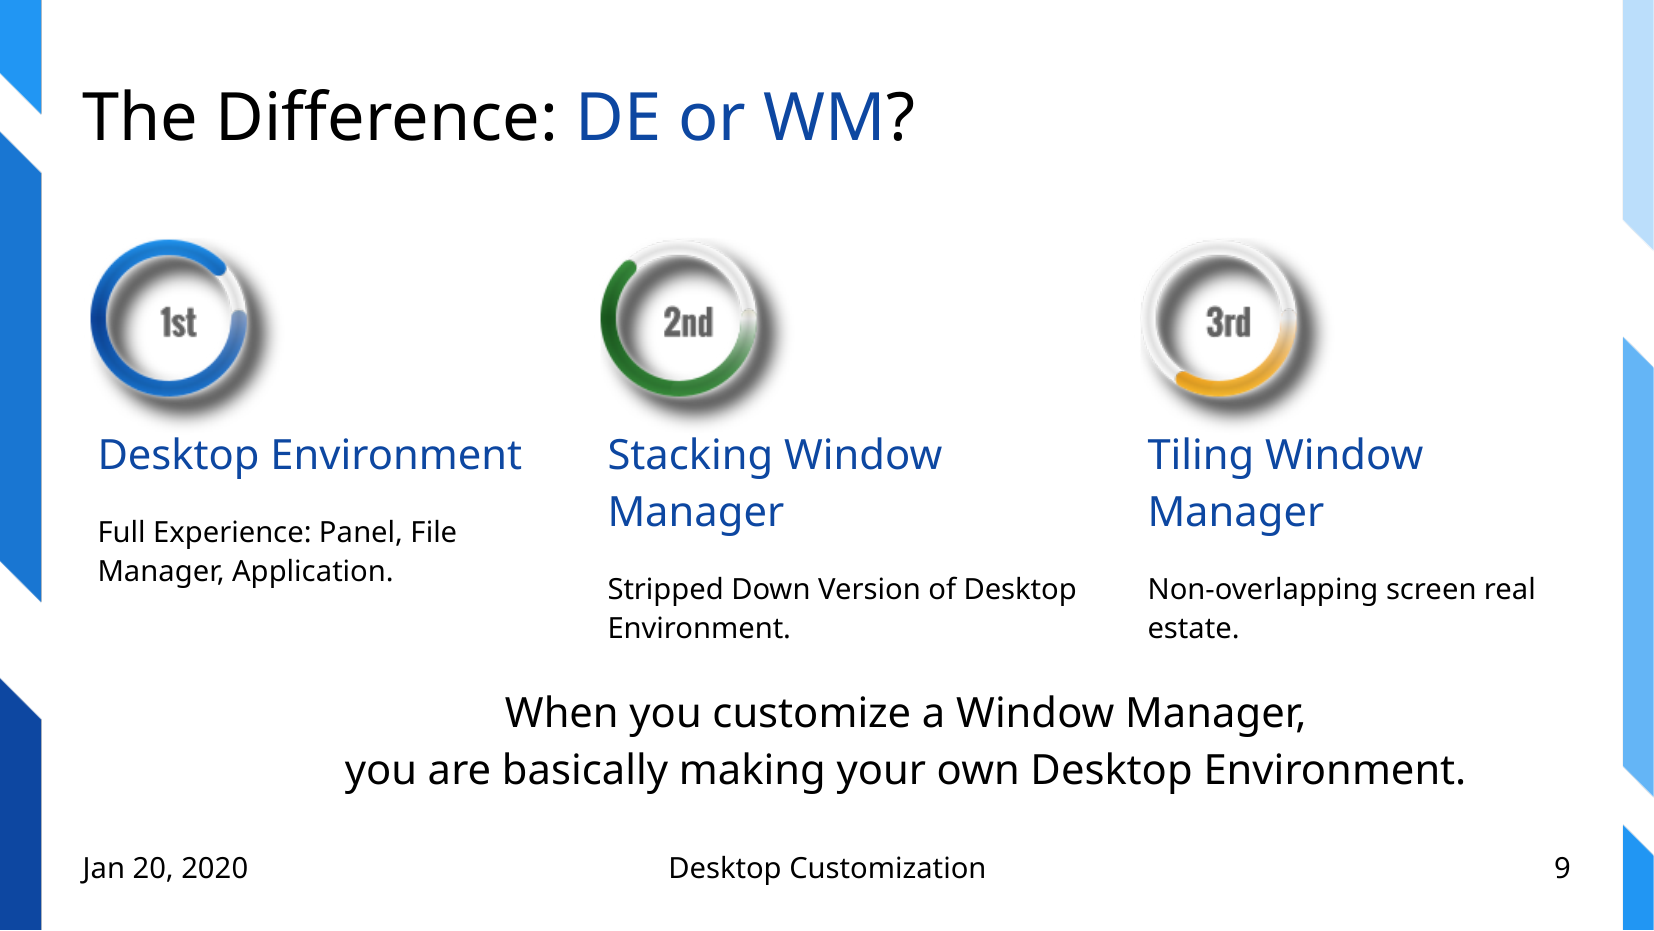

# The Difference: DE or WM?
Desktop Environment
Full Experience: Panel, File Manager, Application.
Stacking Window Manager
Stripped Down Version of Desktop Environment.
Tiling Window Manager
Non-overlapping screen real estate.
When you customize a Window Manager,
you are basically making your own Desktop Environment.
Jan 20, 2020
Desktop Customization
9